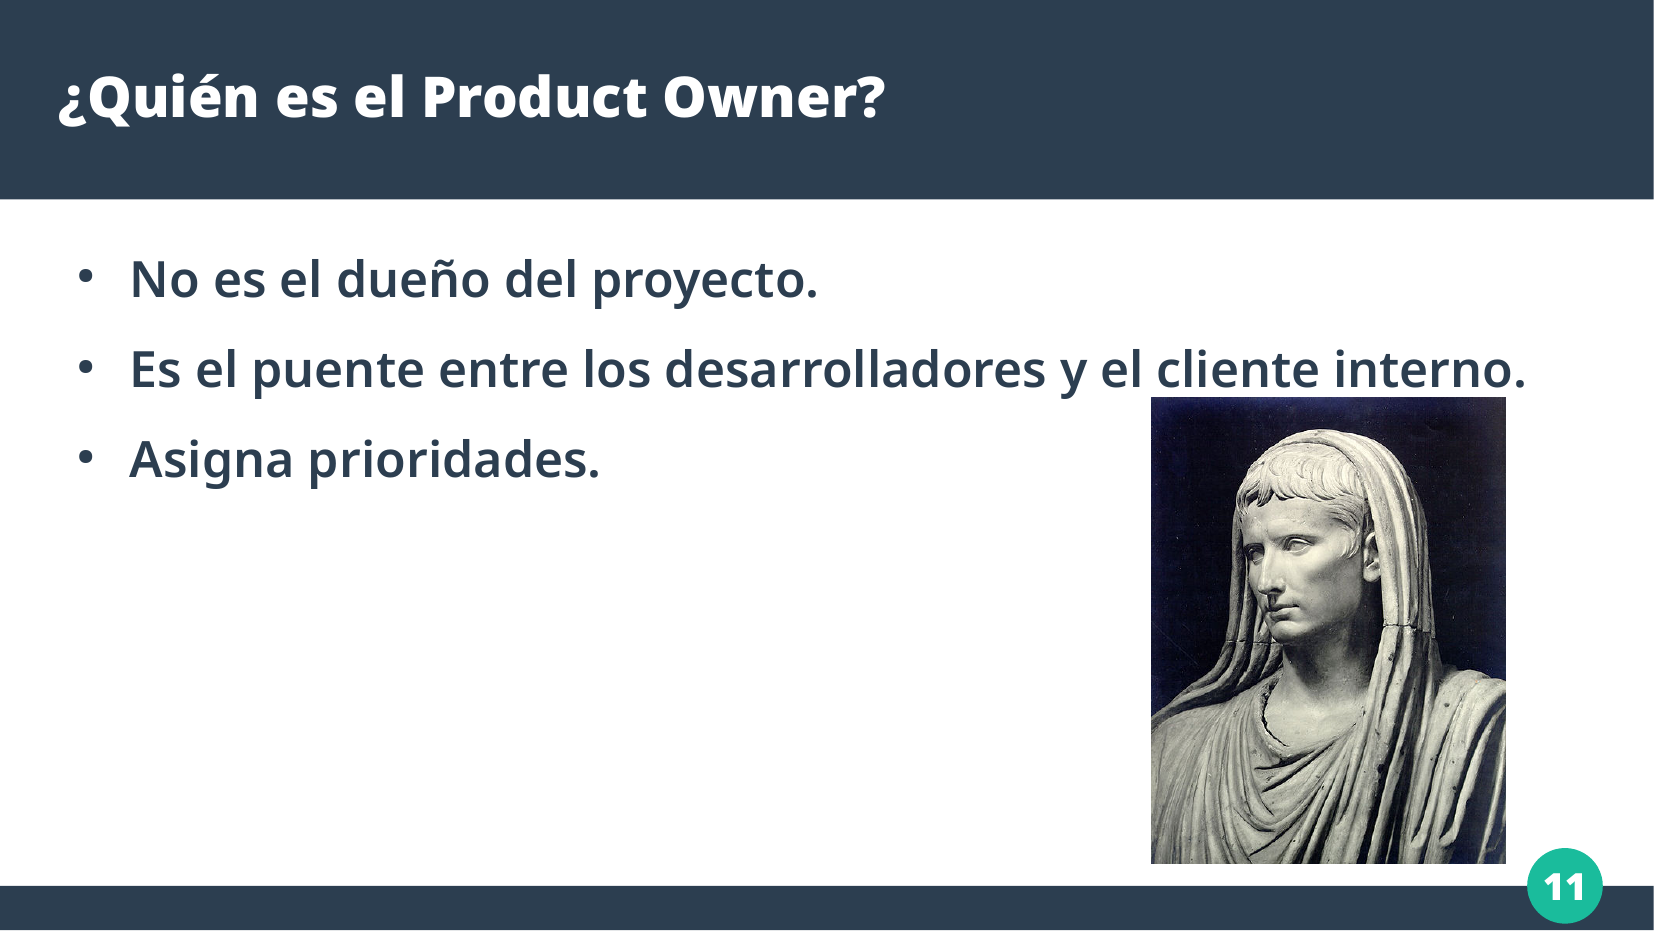

# ¿Quién es el Product Owner?
No es el dueño del proyecto.
Es el puente entre los desarrolladores y el cliente interno.
Asigna prioridades.